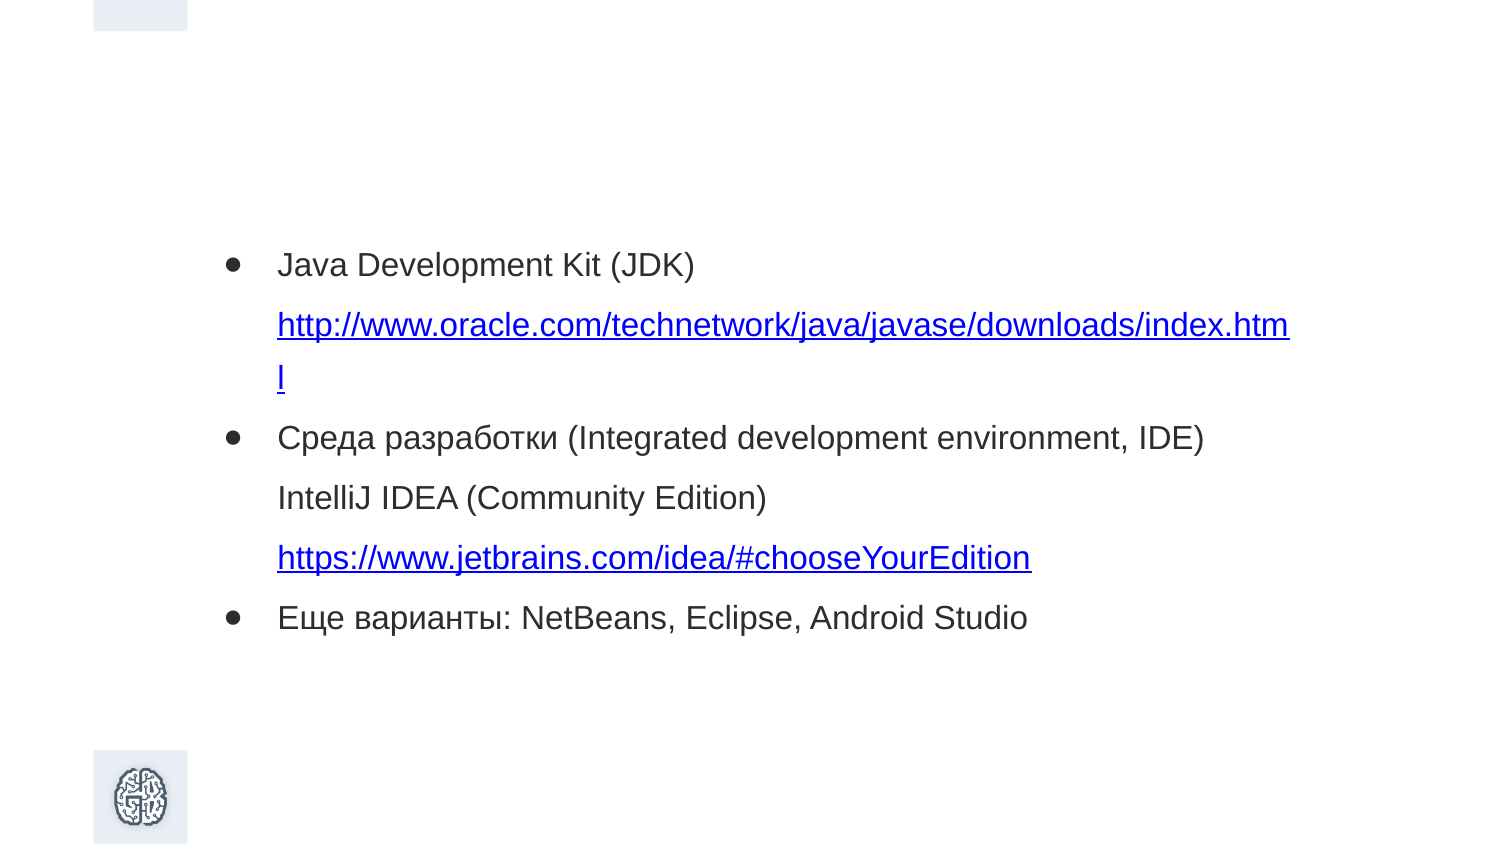

Java Development Kit (JDK) http://www.oracle.com/technetwork/java/javase/downloads/index.html
Среда разработки (Integrated development environment, IDE) IntelliJ IDEA (Community Edition) https://www.jetbrains.com/idea/#chooseYourEdition
Еще варианты: NetBeans, Eclipse, Android Studio